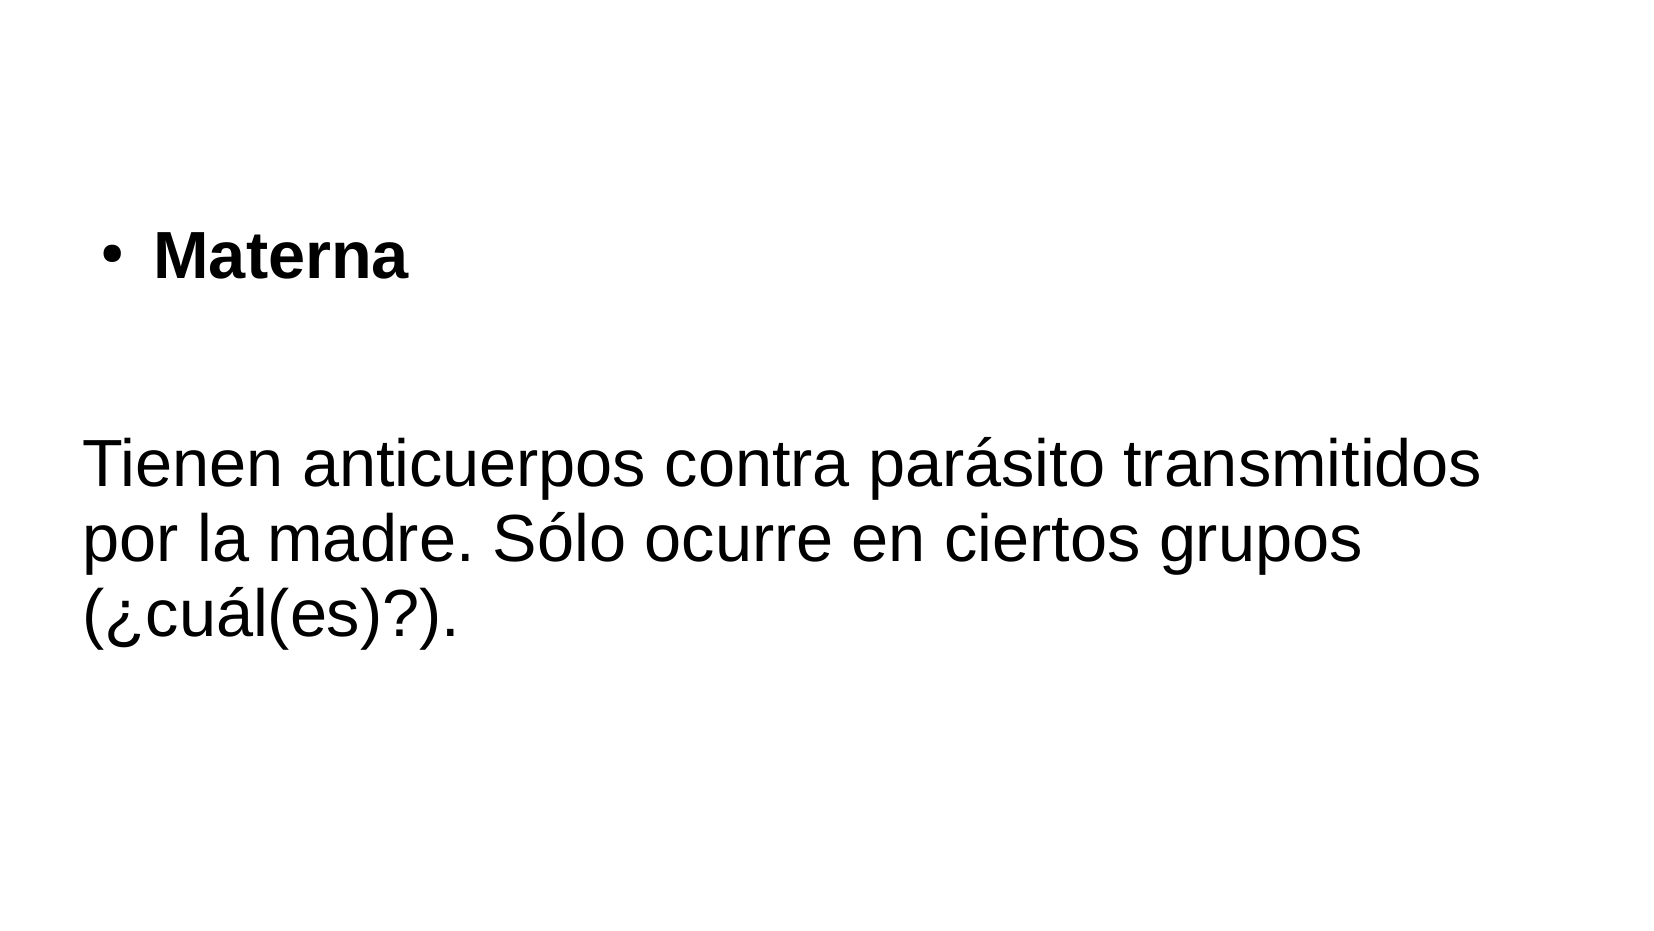

#
Materna
Tienen anticuerpos contra parásito transmitidos por la madre. Sólo ocurre en ciertos grupos (¿cuál(es)?).